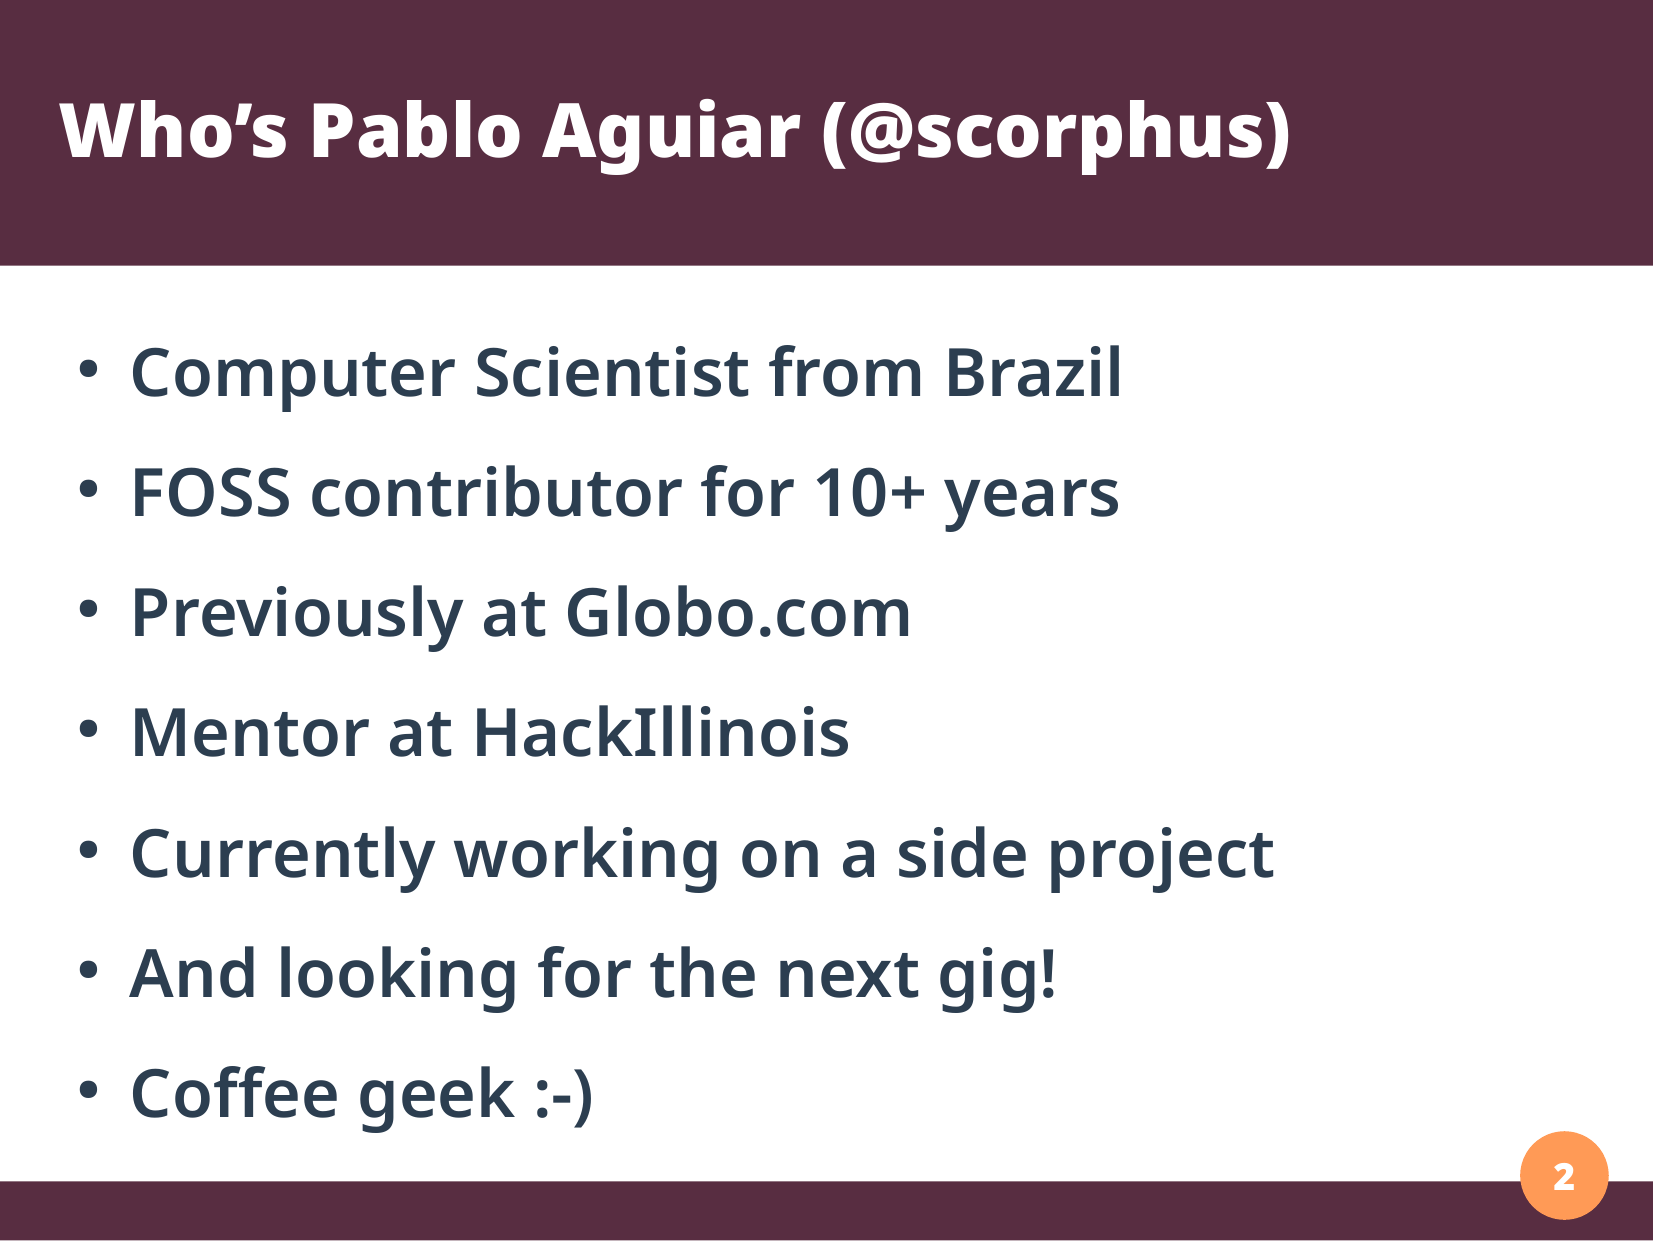

# Who’s Pablo Aguiar (@scorphus)
Computer Scientist from Brazil
FOSS contributor for 10+ years
Previously at Globo.com
Mentor at HackIllinois
Currently working on a side project
And looking for the next gig!
Coffee geek :-)
2